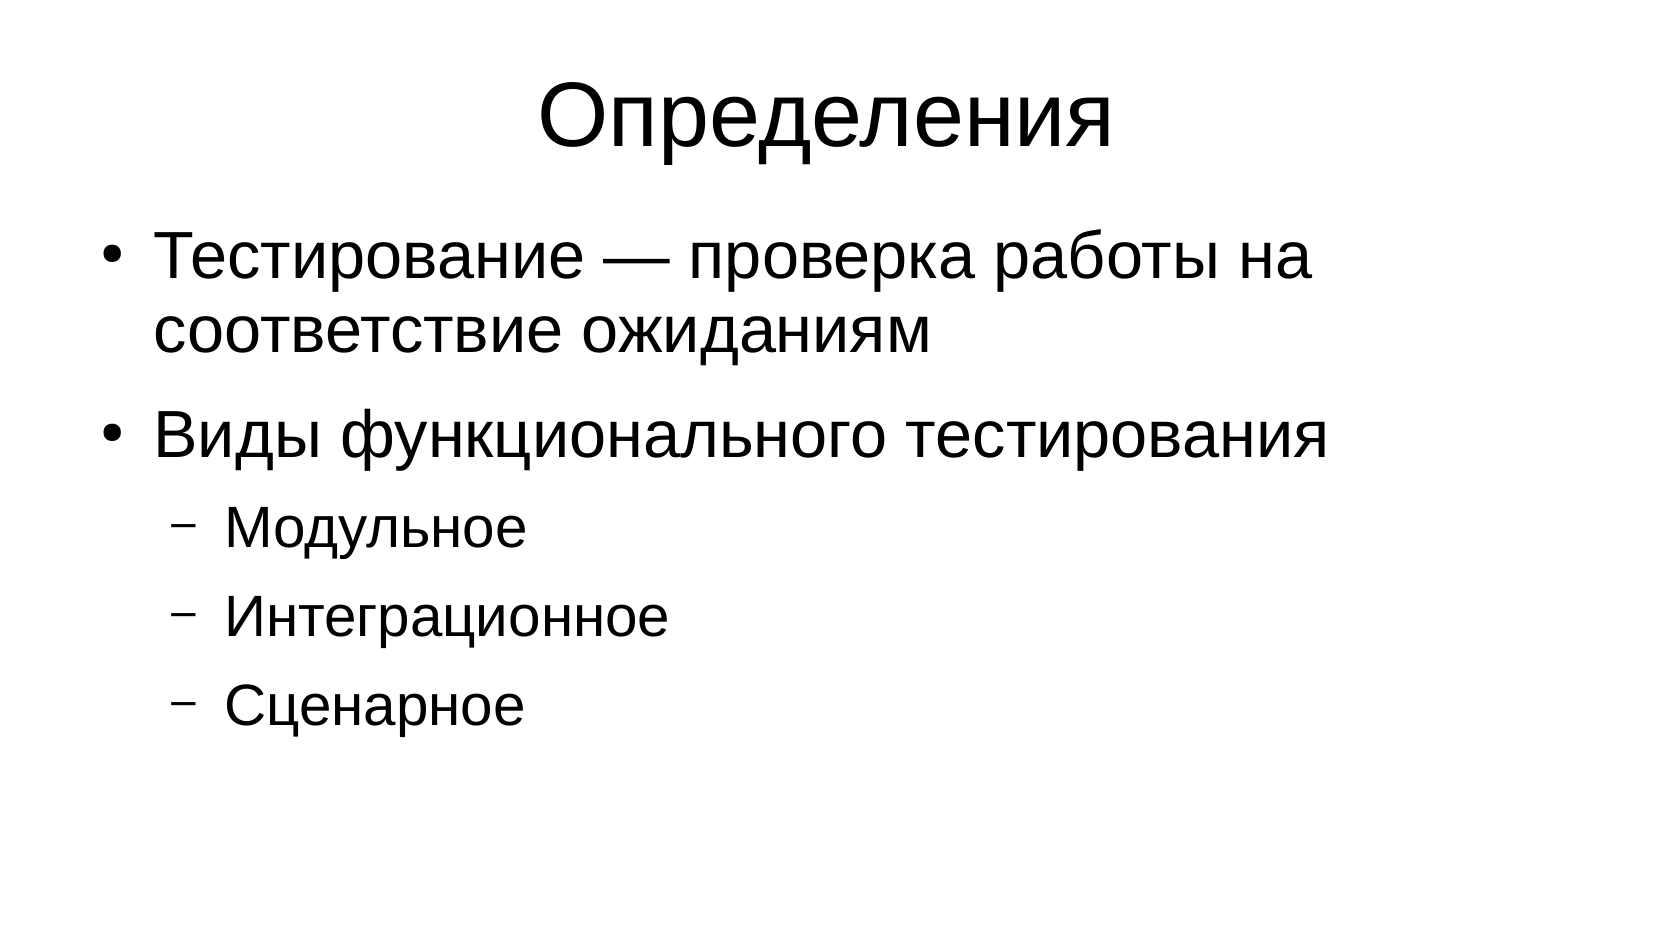

# Определения
Тестирование — проверка работы на соответствие ожиданиям
Виды функционального тестирования
Модульное
Интеграционное
Сценарное